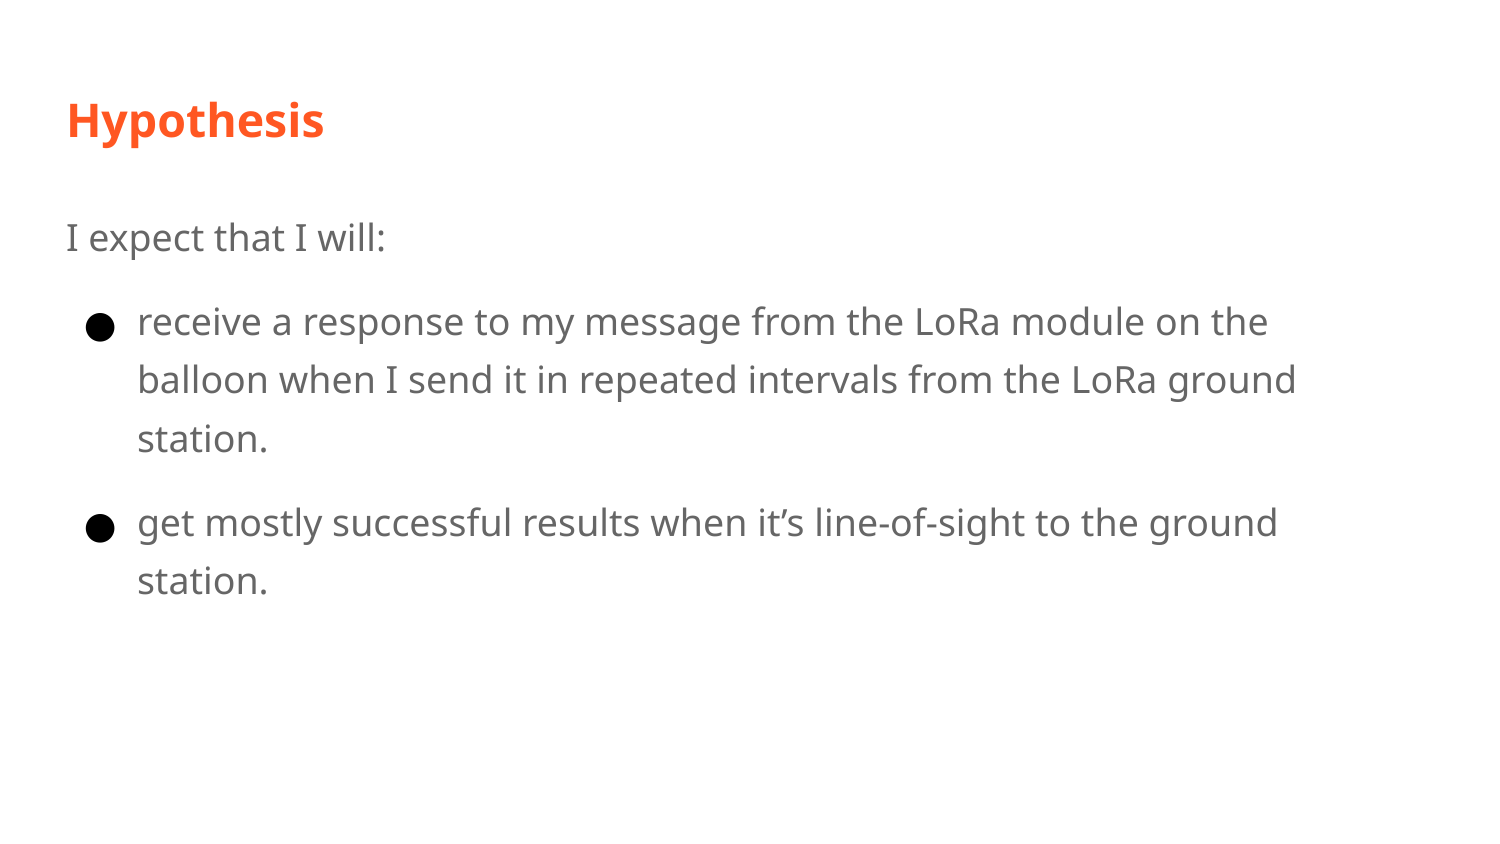

# Hypothesis
I expect that I will:
receive a response to my message from the LoRa module on the balloon when I send it in repeated intervals from the LoRa ground station.
get mostly successful results when it’s line-of-sight to the ground station.